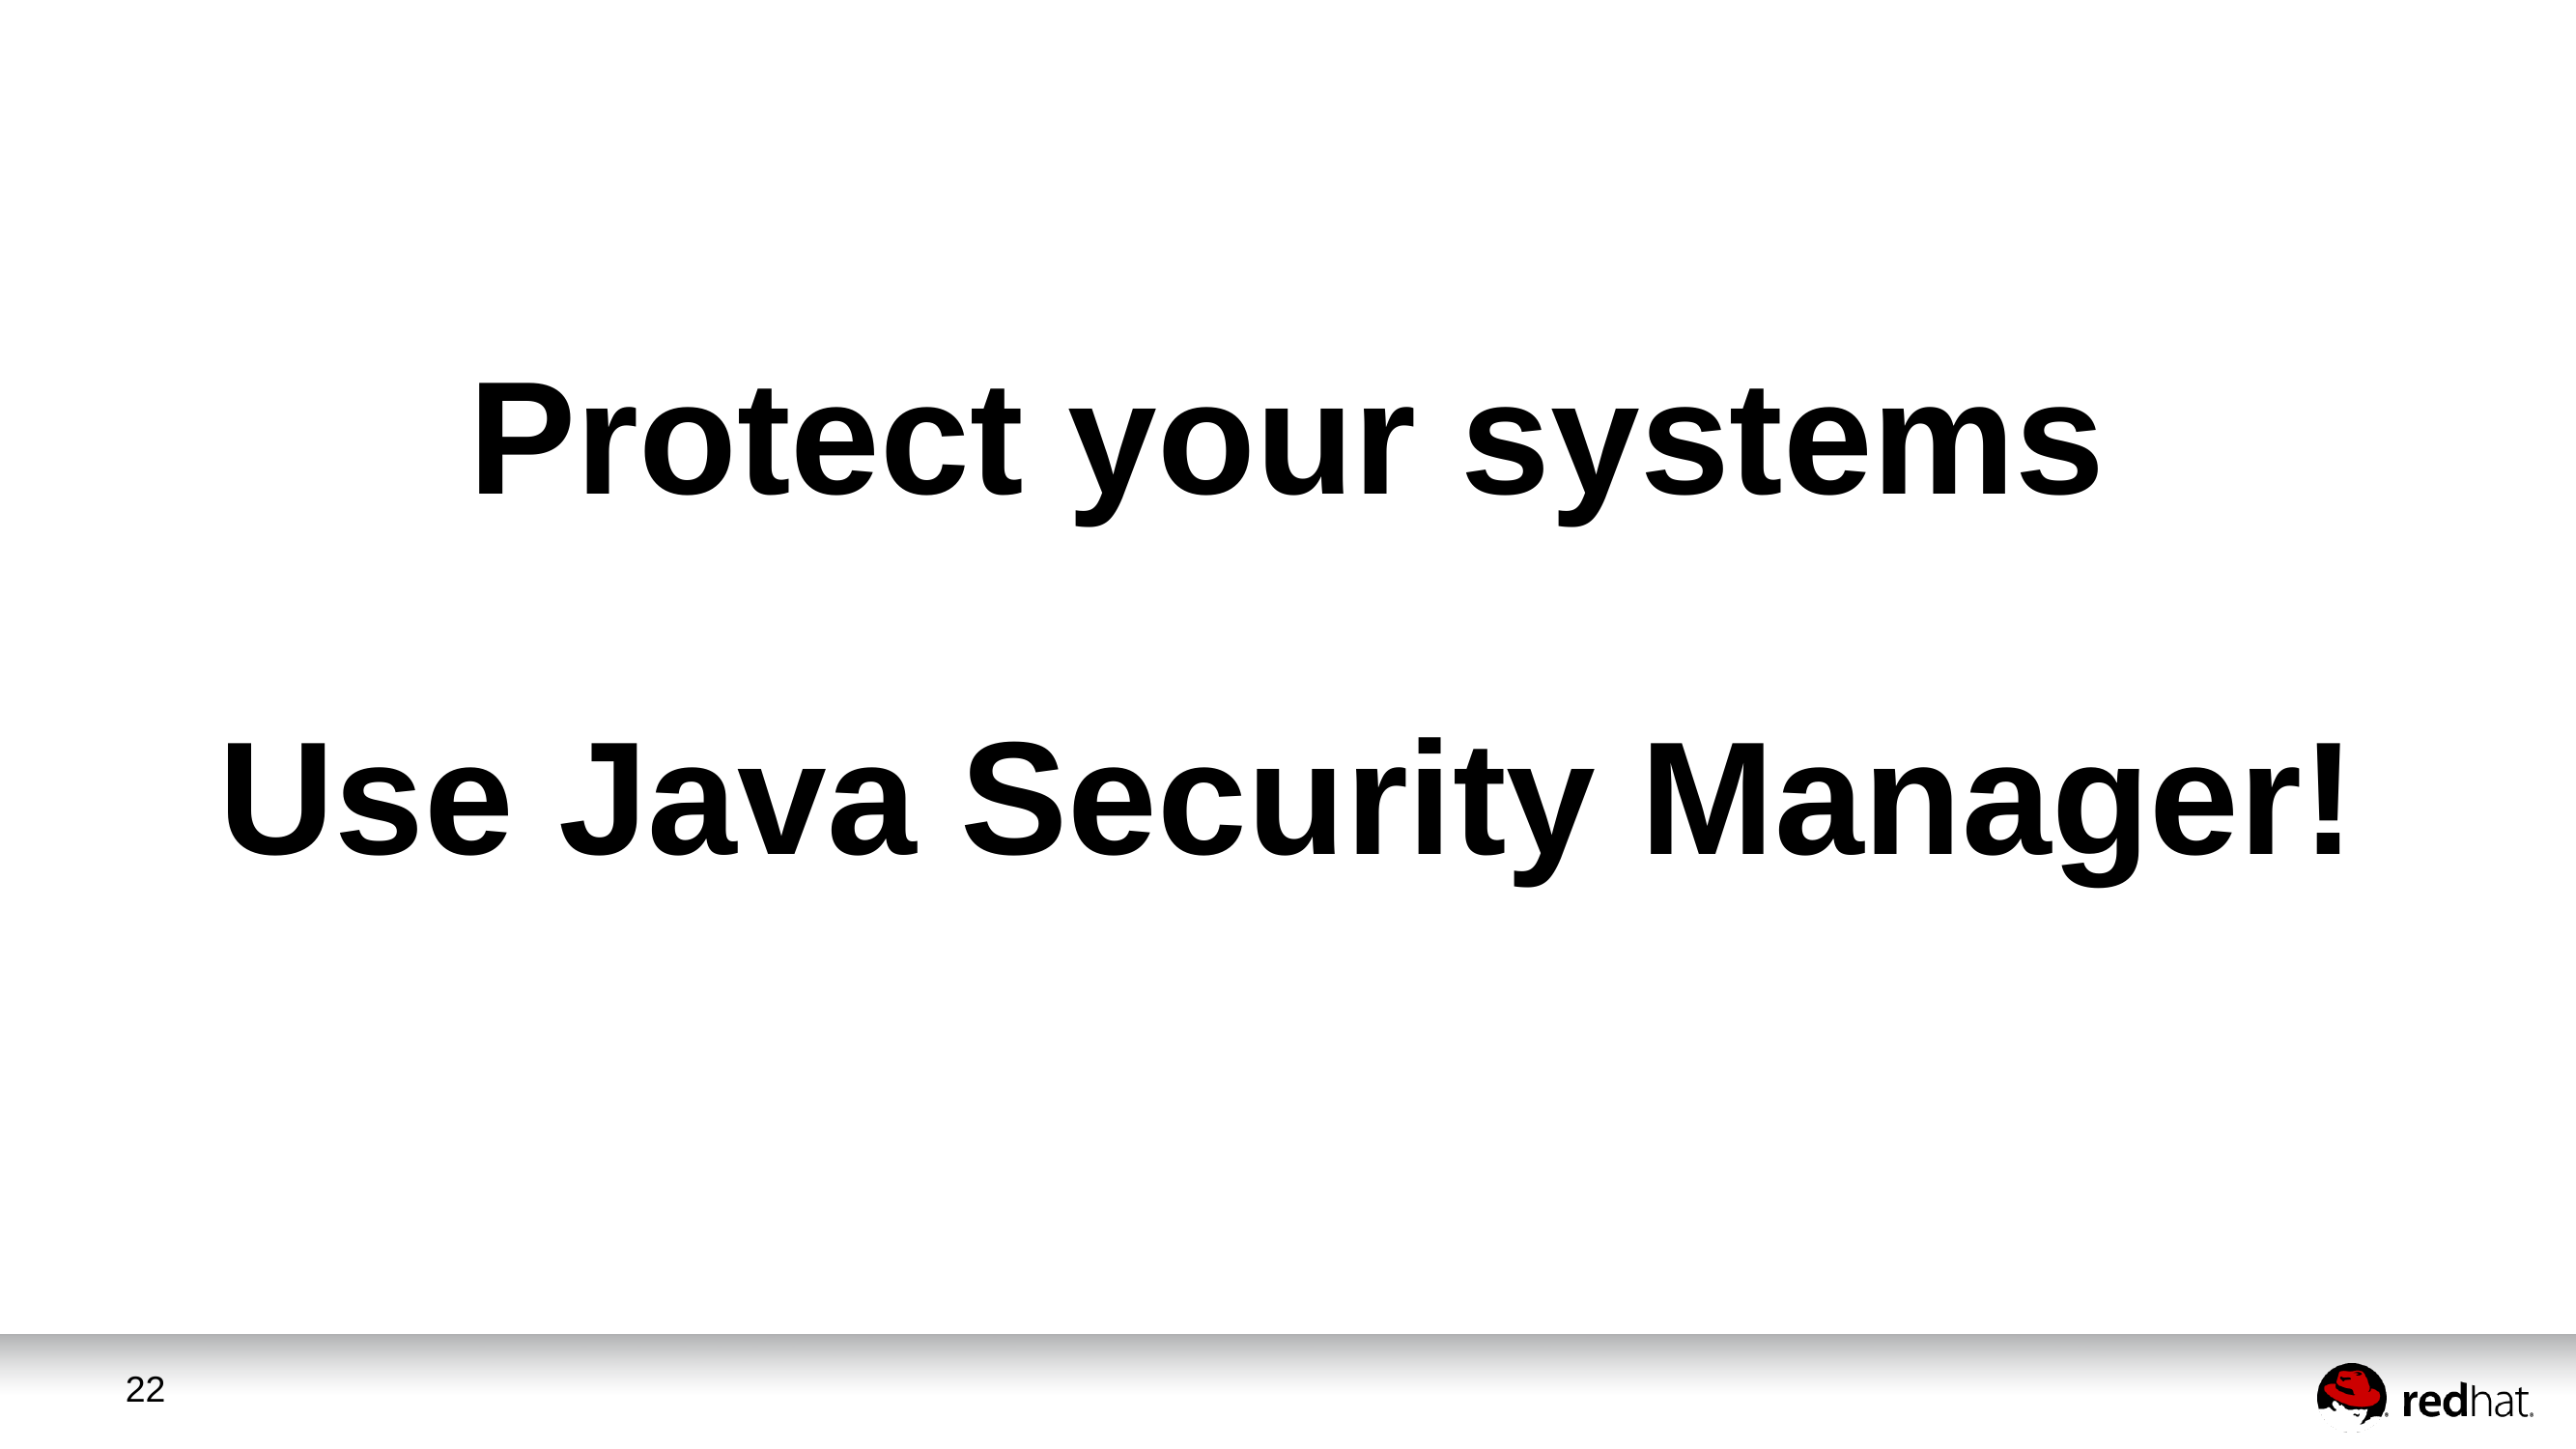

# Protect your systems
Use Java Security Manager!
22